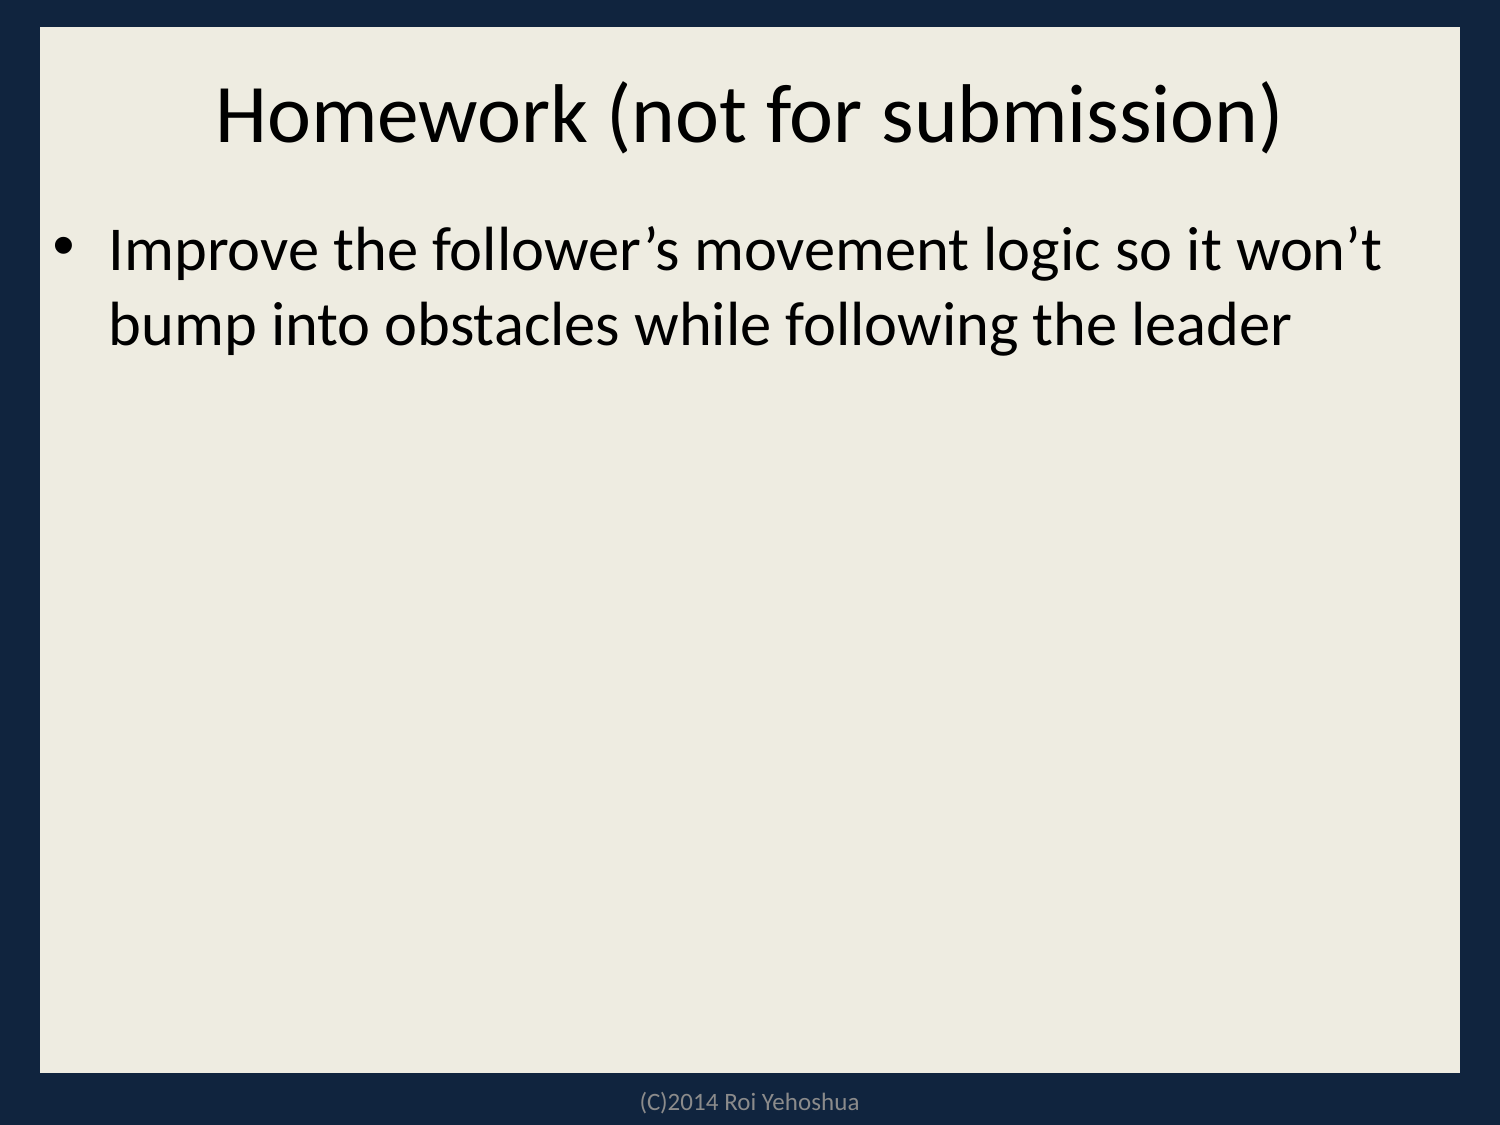

# Homework (not for submission)
Improve the follower’s movement logic so it won’t bump into obstacles while following the leader
(C)2014 Roi Yehoshua